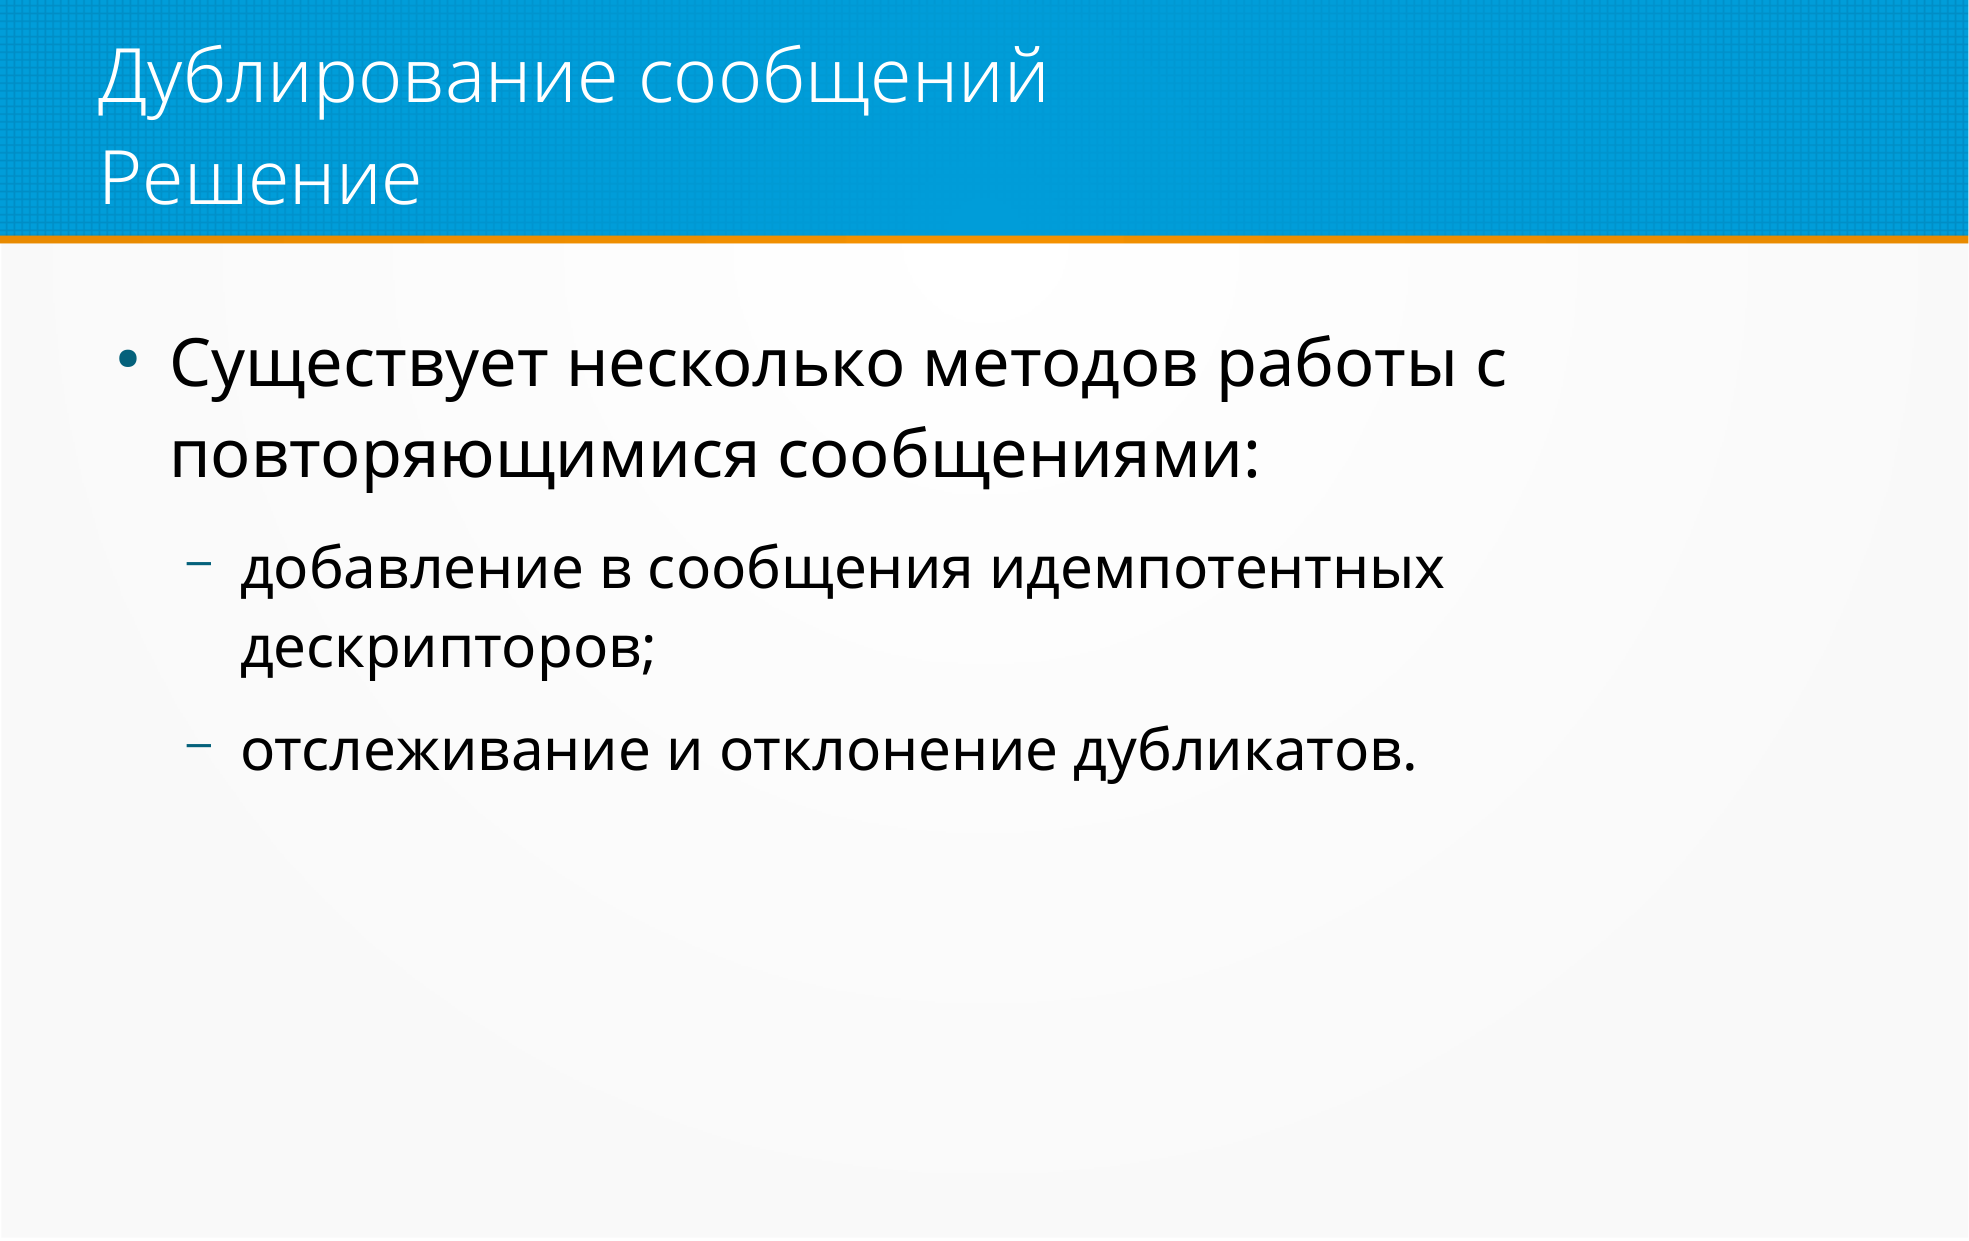

# Дублирование сообщений Решение
Существует несколько методов работы с повторяющимися сообщениями:
добавление в сообщения идемпотентных дескрипторов;
отслеживание и отклонение дубликатов.